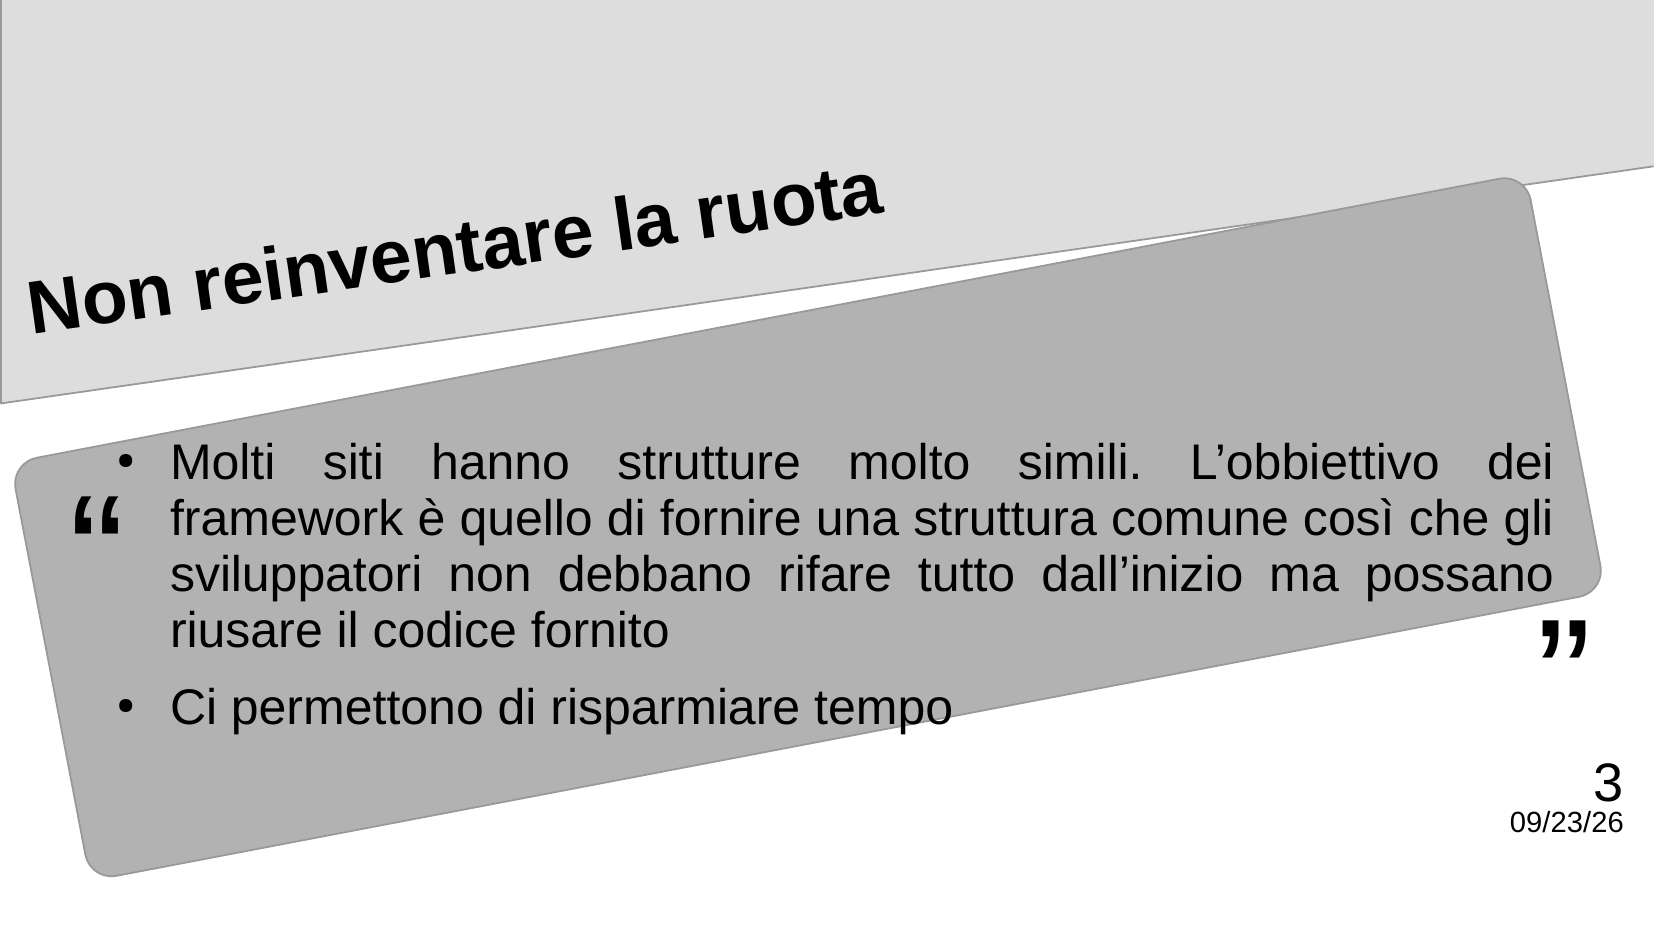

# Non reinventare la ruota
Molti siti hanno strutture molto simili. L’obbiettivo dei framework è quello di fornire una struttura comune così che gli sviluppatori non debbano rifare tutto dall’inizio ma possano riusare il codice fornito
Ci permettono di risparmiare tempo
3